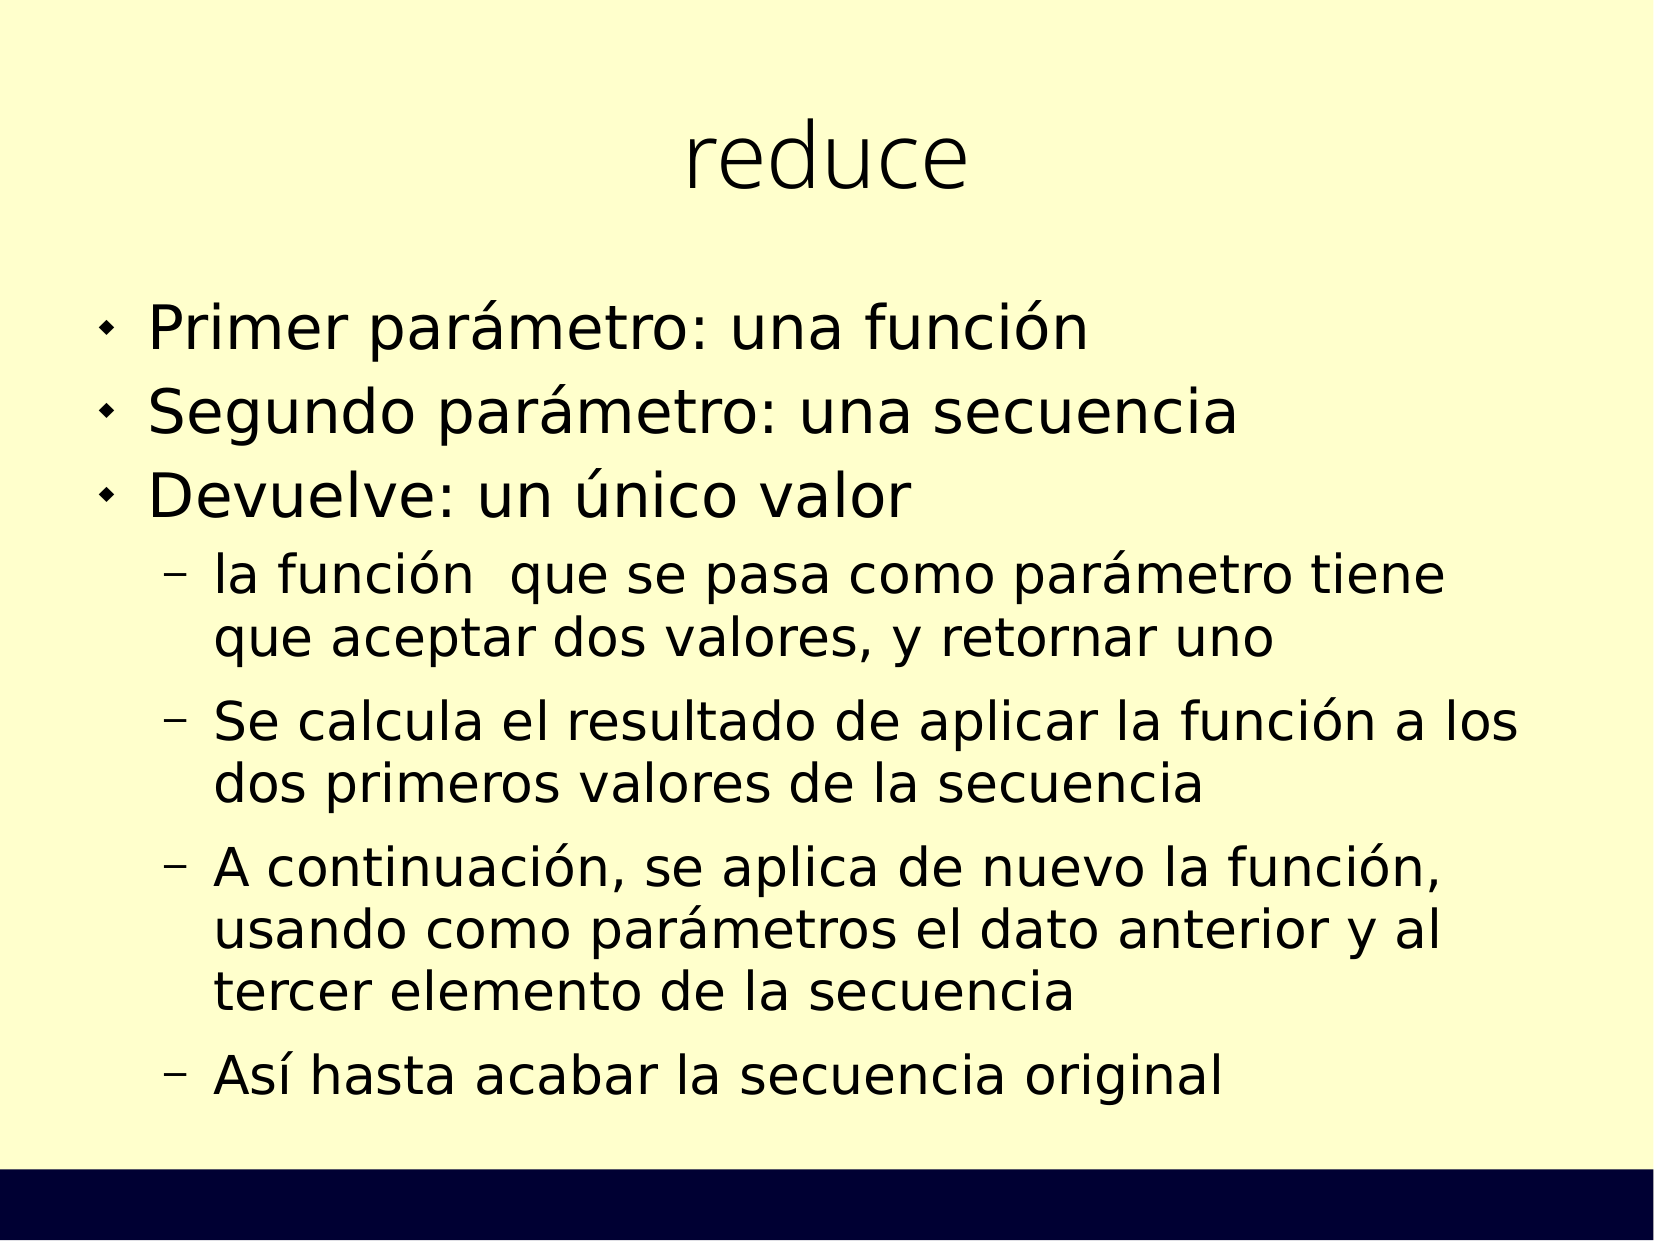

# reduce
Primer parámetro: una función
Segundo parámetro: una secuencia
Devuelve: un único valor
la función que se pasa como parámetro tiene que aceptar dos valores, y retornar uno
Se calcula el resultado de aplicar la función a los dos primeros valores de la secuencia
A continuación, se aplica de nuevo la función, usando como parámetros el dato anterior y al tercer elemento de la secuencia
Así hasta acabar la secuencia original